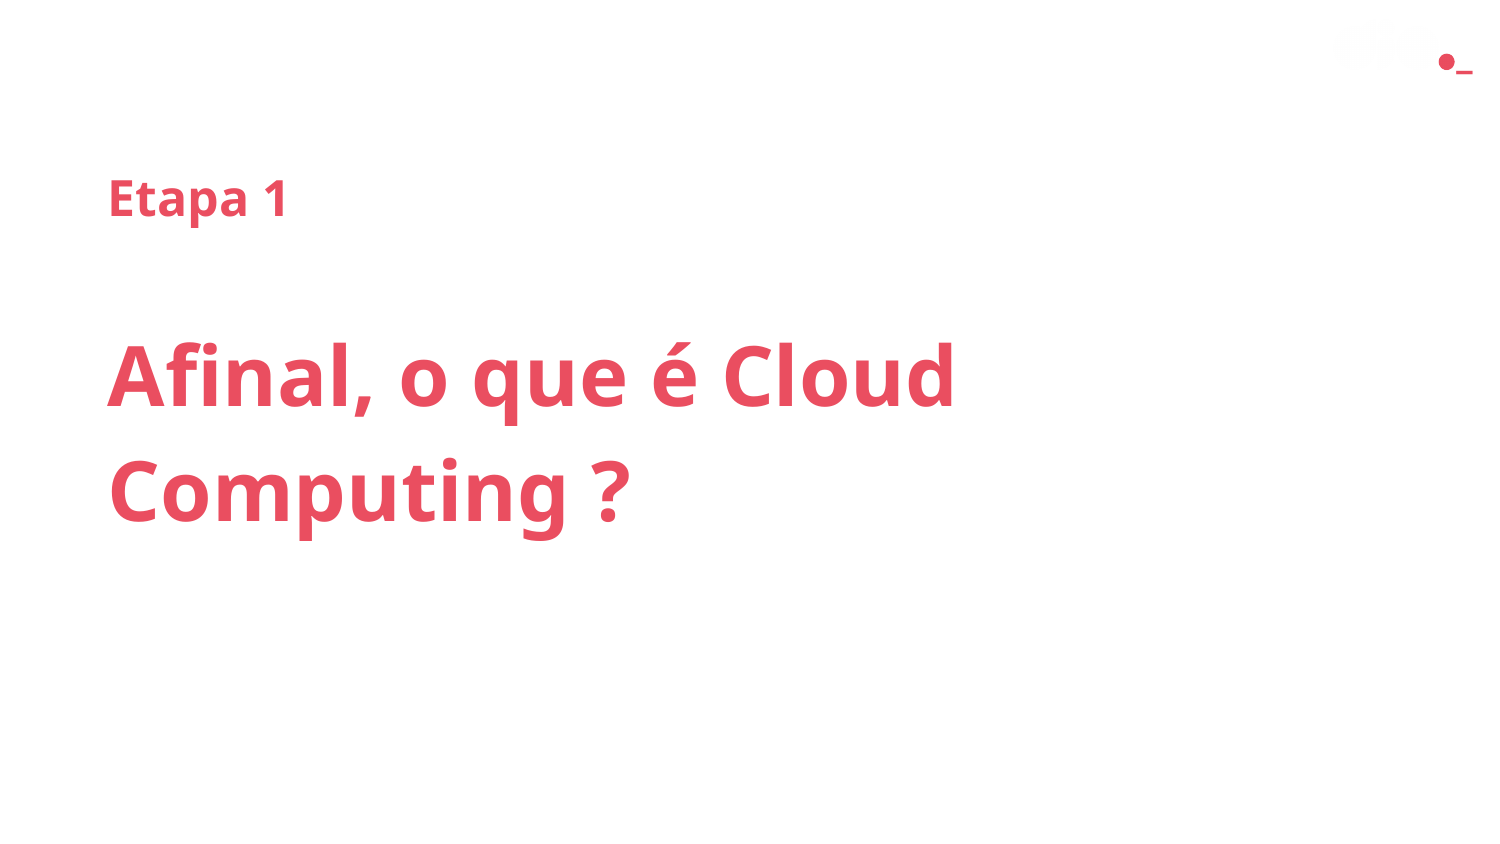

Etapa 1
Afinal, o que é Cloud Computing ?